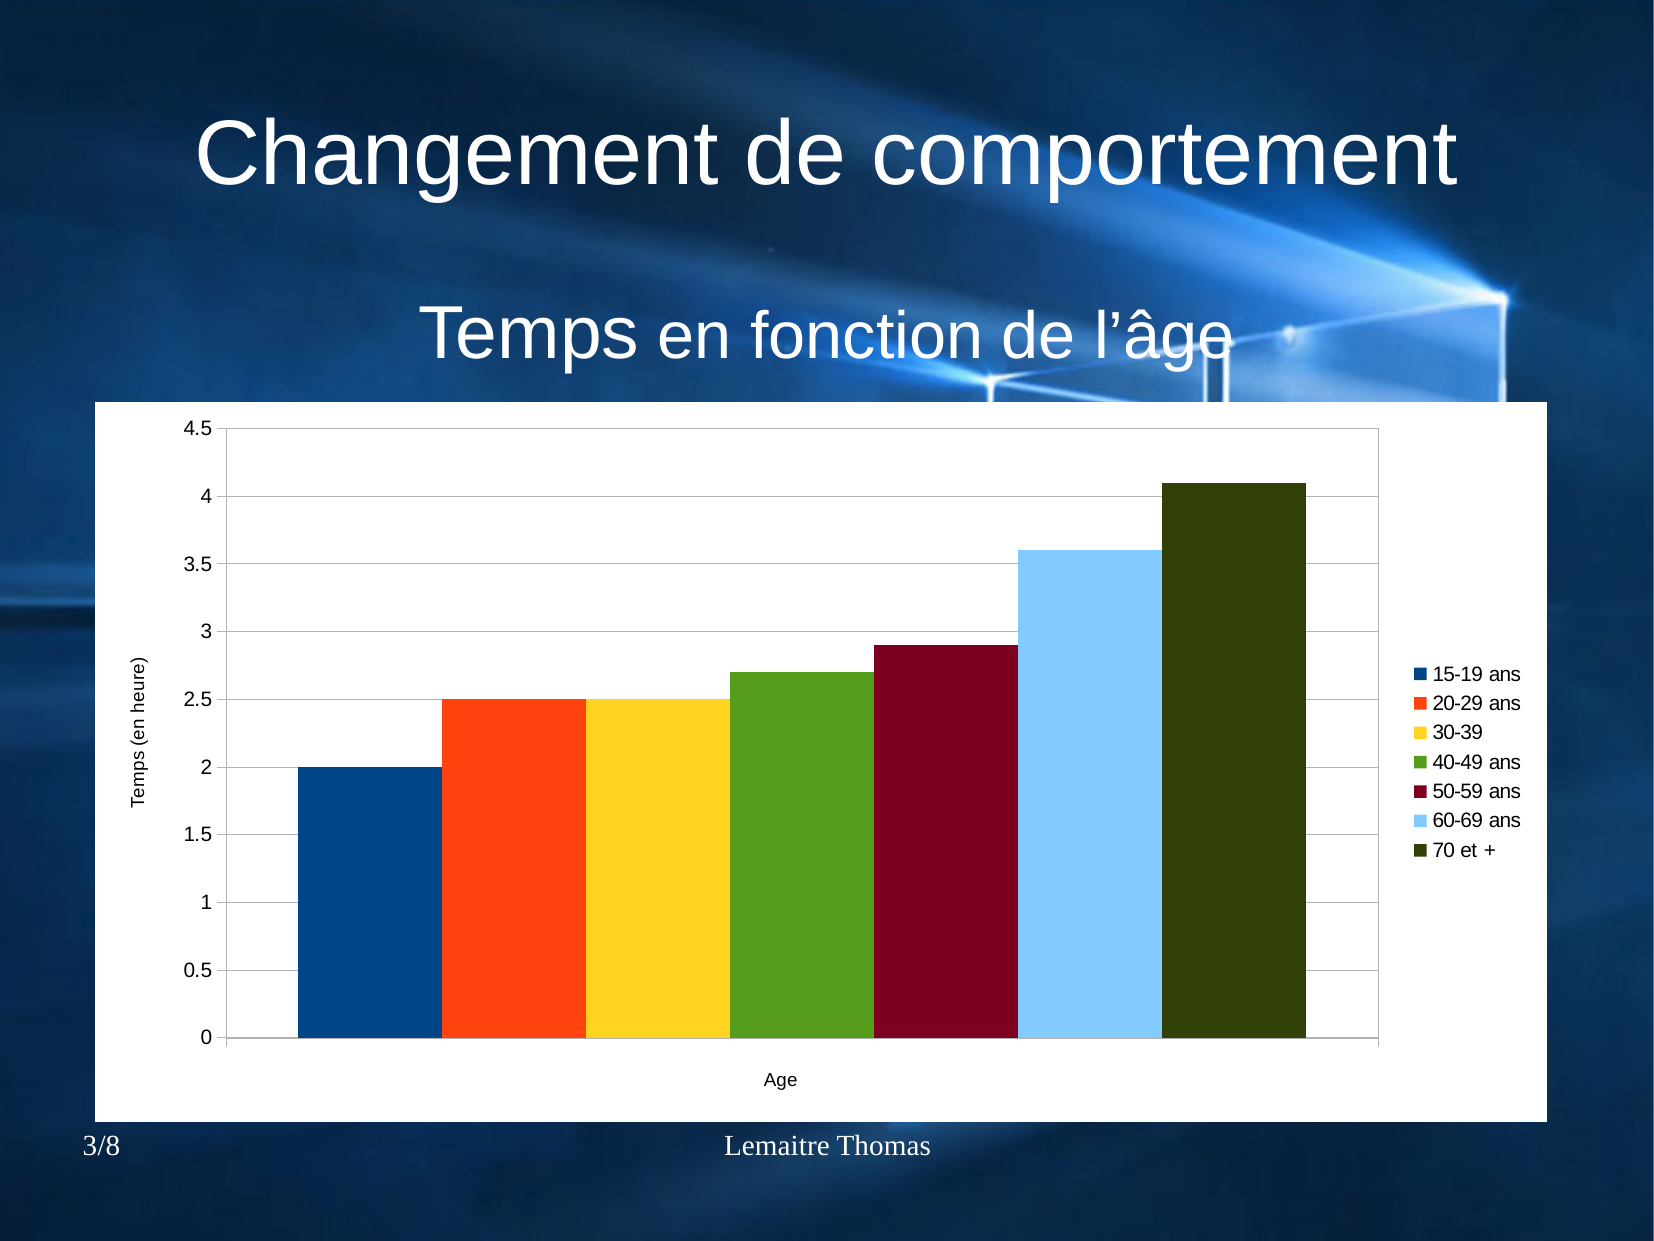

# Changement de comportement
Temps en fonction de l’âge
### Chart
| Category | 15-19 ans | 20-29 ans | 30-39 | 40-49 ans | 50-59 ans | 60-69 ans | 70 et + |
|---|---|---|---|---|---|---|---|
| None | 2.0 | 2.5 | 2.5 | 2.7 | 2.9 | 3.6 | 4.1 |